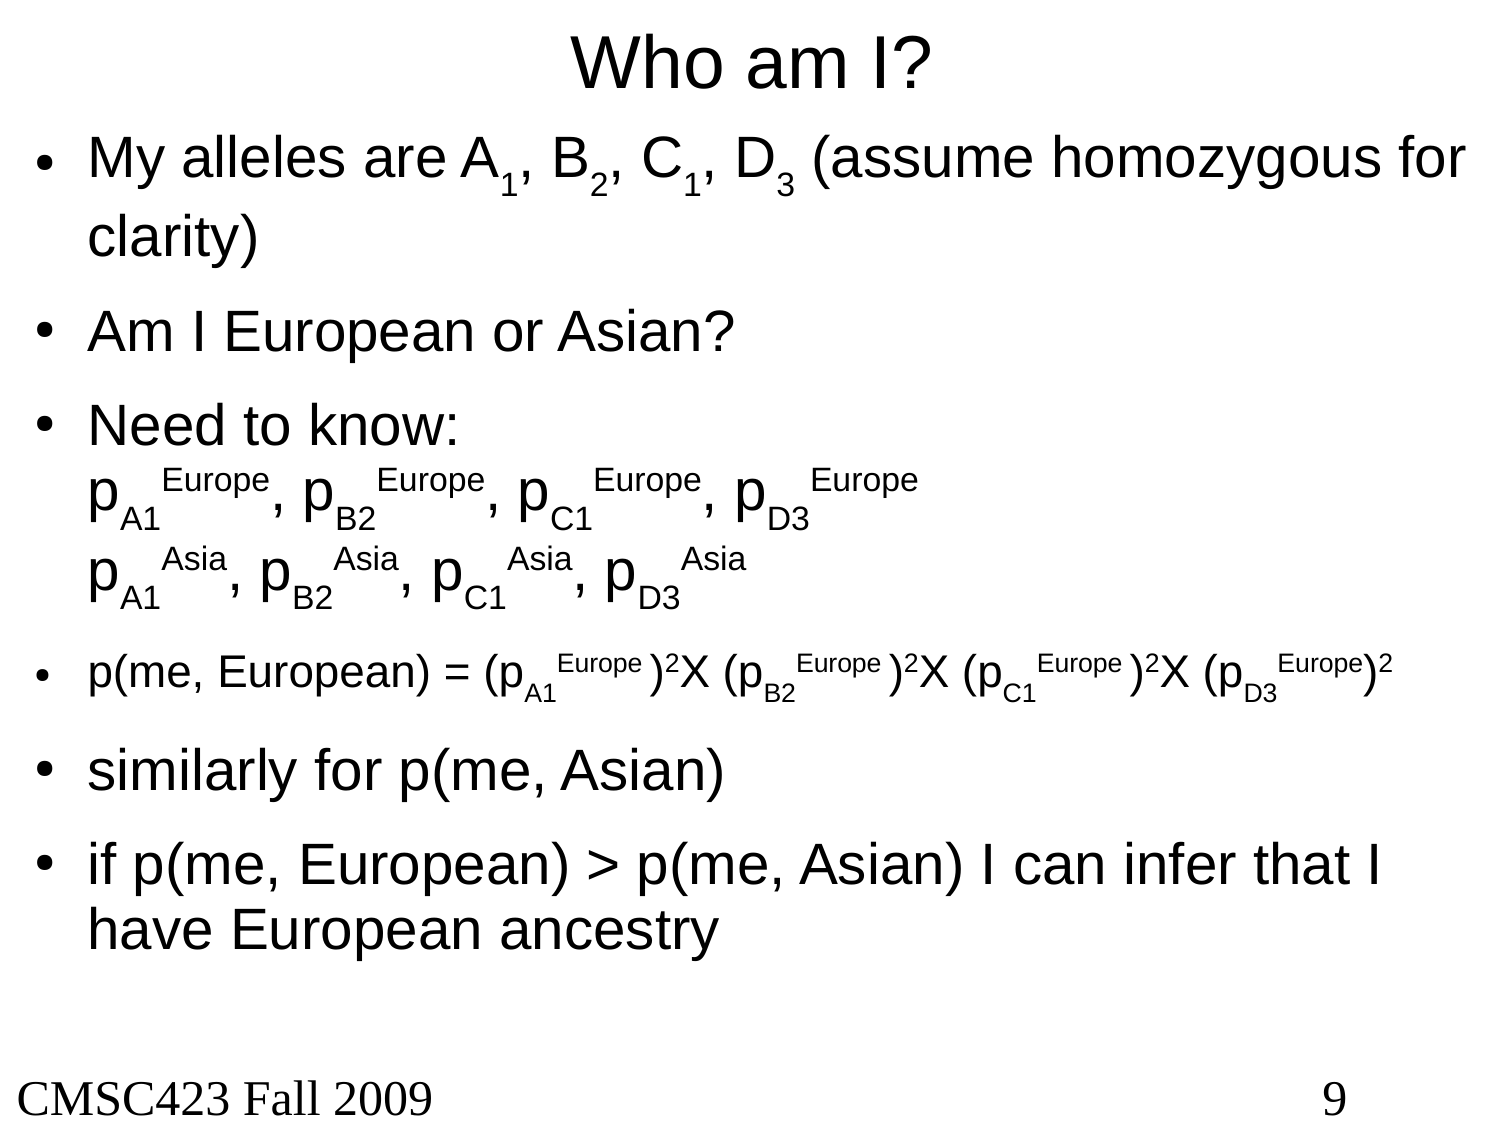

# Who am I?
My alleles are A1, B2, C1, D3 (assume homozygous for clarity)
Am I European or Asian?
Need to know:
pA1Europe, pB2Europe, pC1Europe, pD3Europe
pA1Asia, pB2Asia, pC1Asia, pD3Asia
p(me, European) = (pA1Europe )2X (pB2Europe )2X (pC1Europe )2X (pD3Europe)2
similarly for p(me, Asian)
if p(me, European) > p(me, Asian) I can infer that I have European ancestry
CMSC423 Fall 2009
9